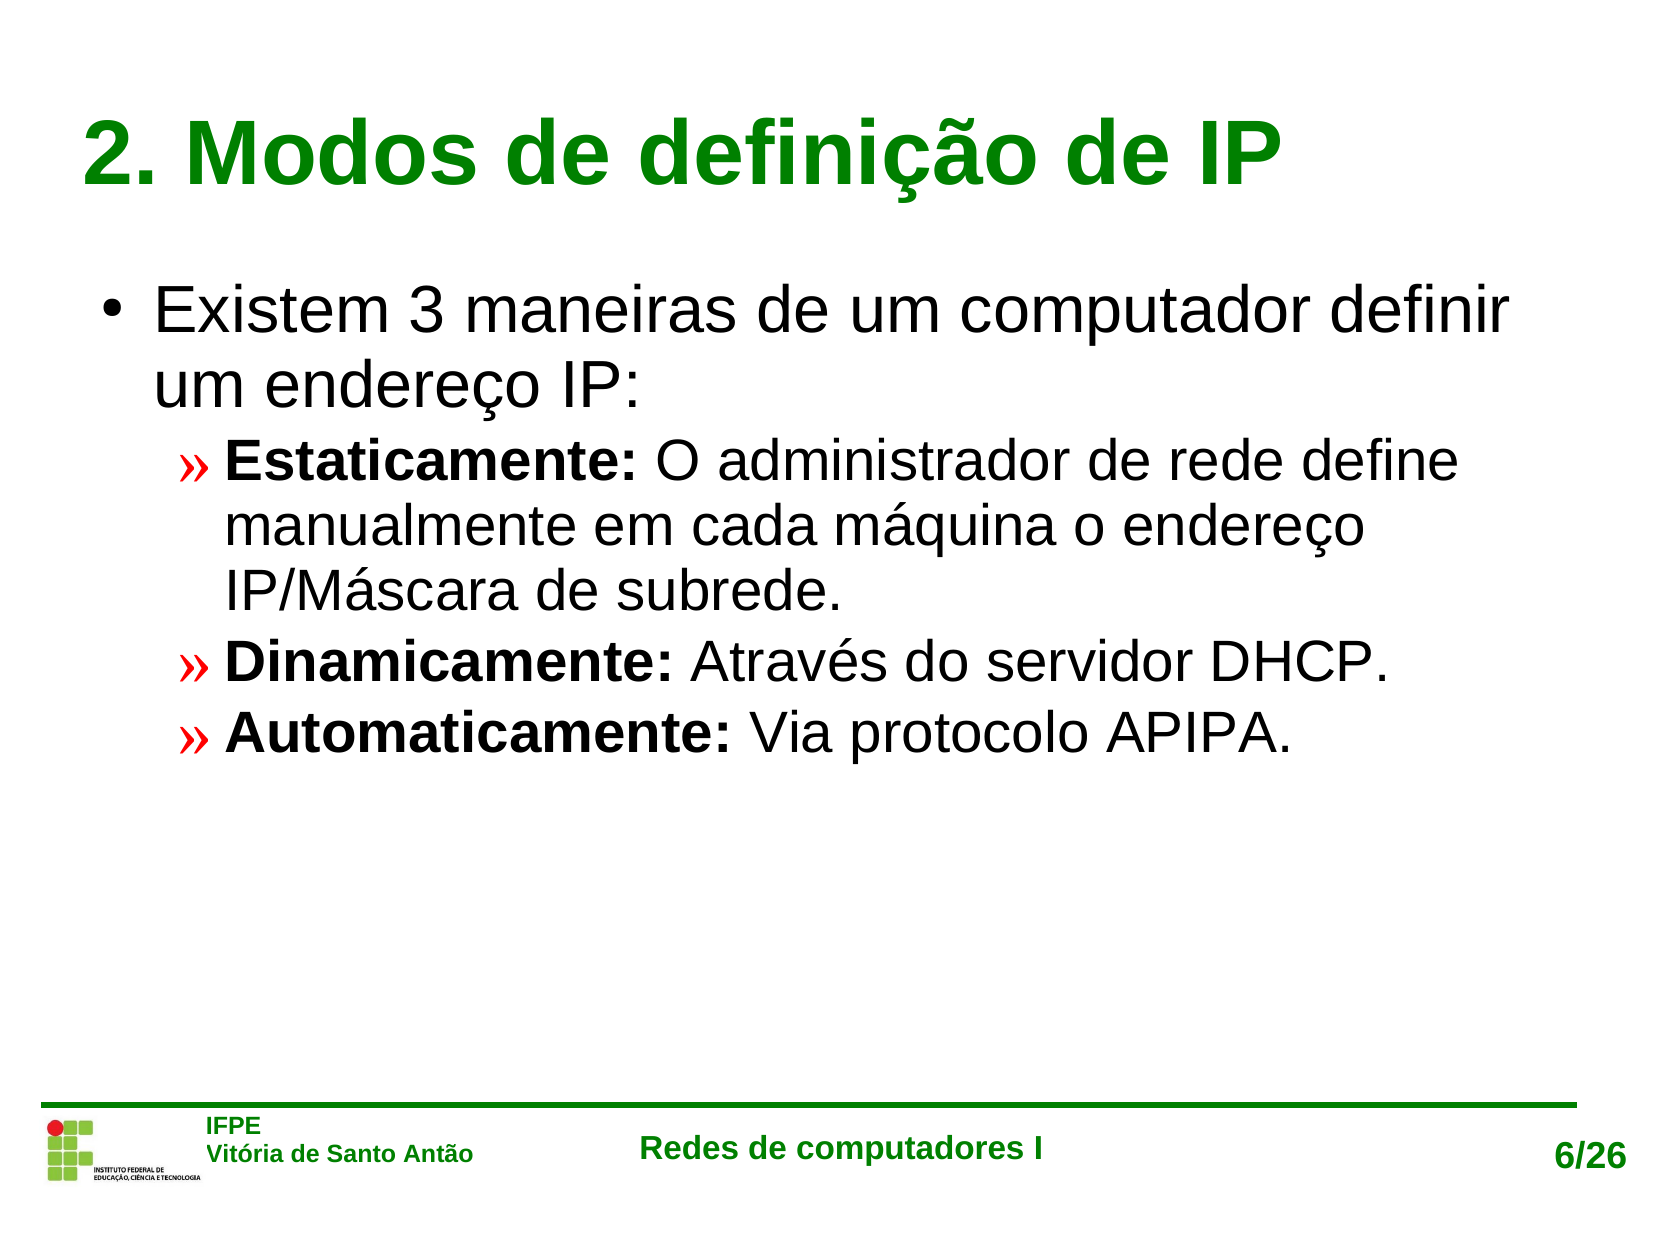

# 2. Modos de definição de IP
Existem 3 maneiras de um computador definir um endereço IP:
Estaticamente: O administrador de rede define manualmente em cada máquina o endereço IP/Máscara de subrede.
Dinamicamente: Através do servidor DHCP.
Automaticamente: Via protocolo APIPA.